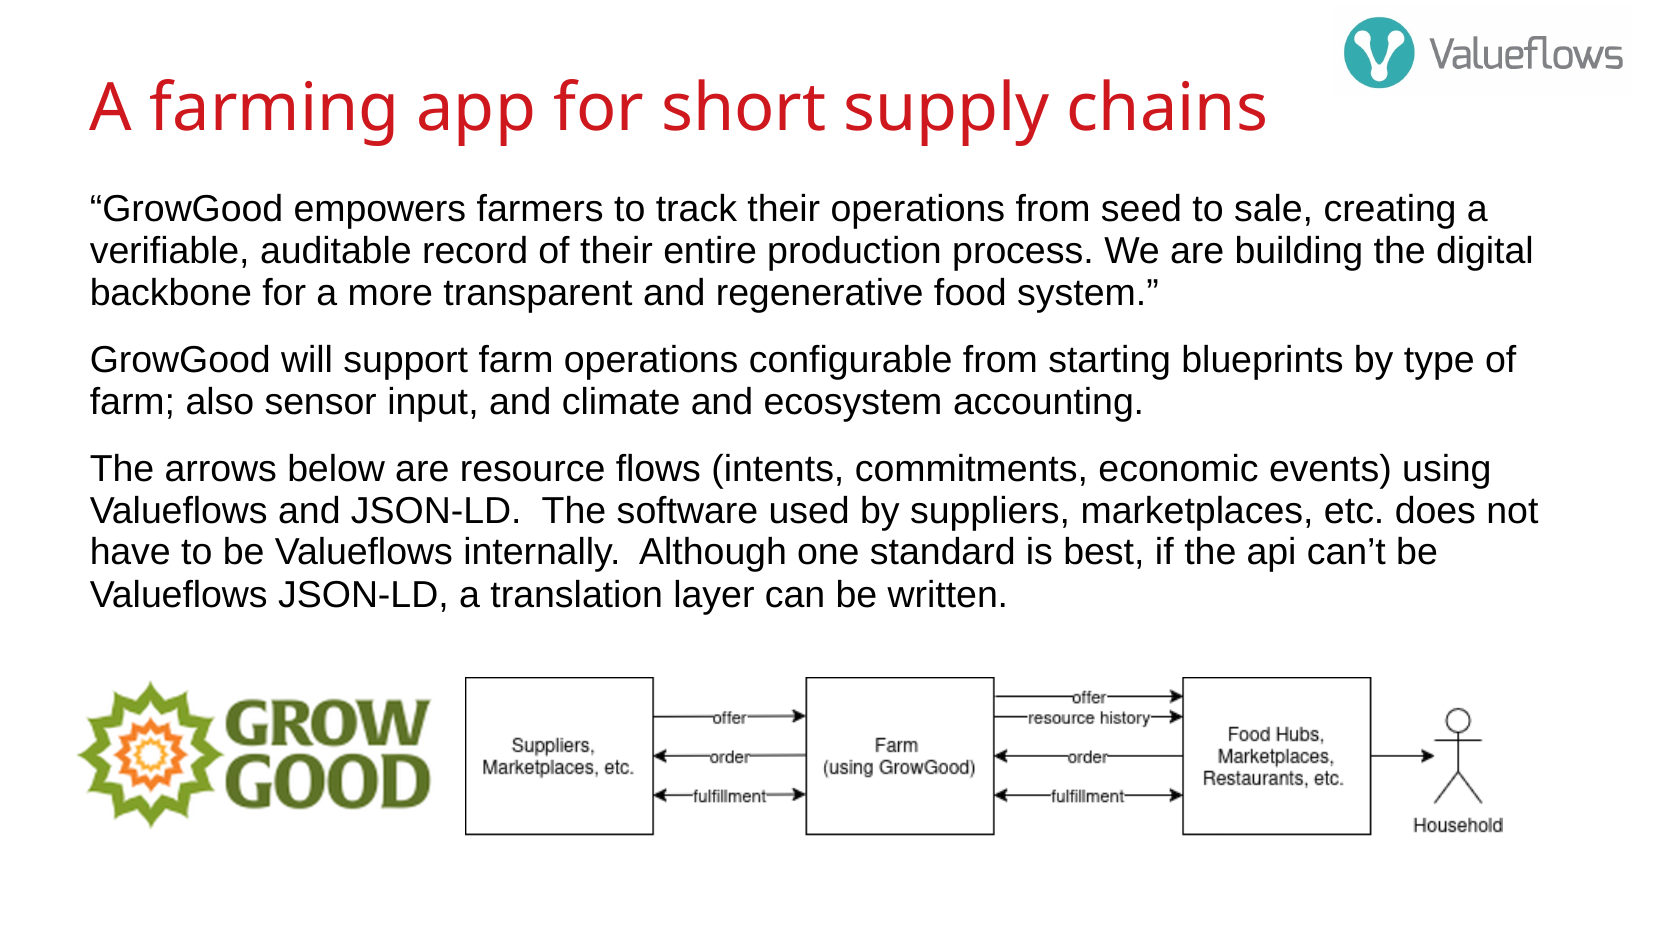

A farming app for short supply chains
“GrowGood empowers farmers to track their operations from seed to sale, creating a verifiable, auditable record of their entire production process. We are building the digital backbone for a more transparent and regenerative food system.”
GrowGood will support farm operations configurable from starting blueprints by type of farm; also sensor input, and climate and ecosystem accounting.
The arrows below are resource flows (intents, commitments, economic events) using Valueflows and JSON-LD. The software used by suppliers, marketplaces, etc. does not have to be Valueflows internally. Although one standard is best, if the api can’t be Valueflows JSON-LD, a translation layer can be written.